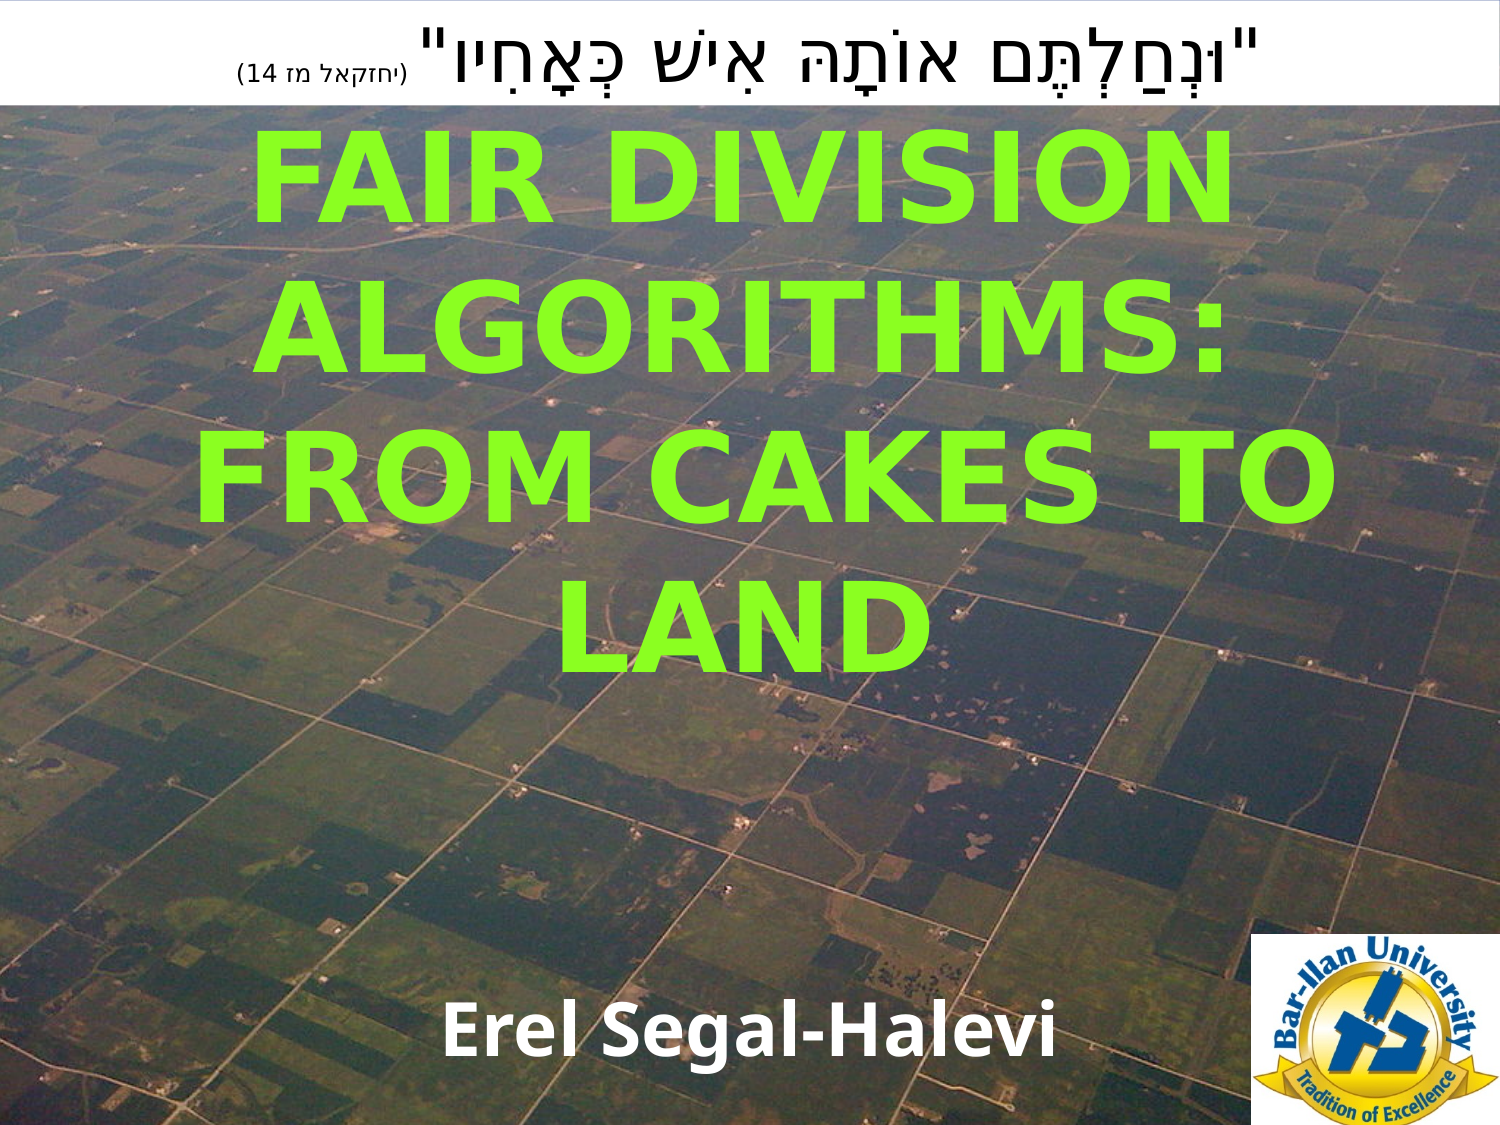

"וּנְחַלְתֶּם אוֹתָהּ אִישׁ כְּאָחִיו" (יחזקאל מז 14)
# Fair Division Algorithms: from Cakes to Land
Erel Segal-Halevi